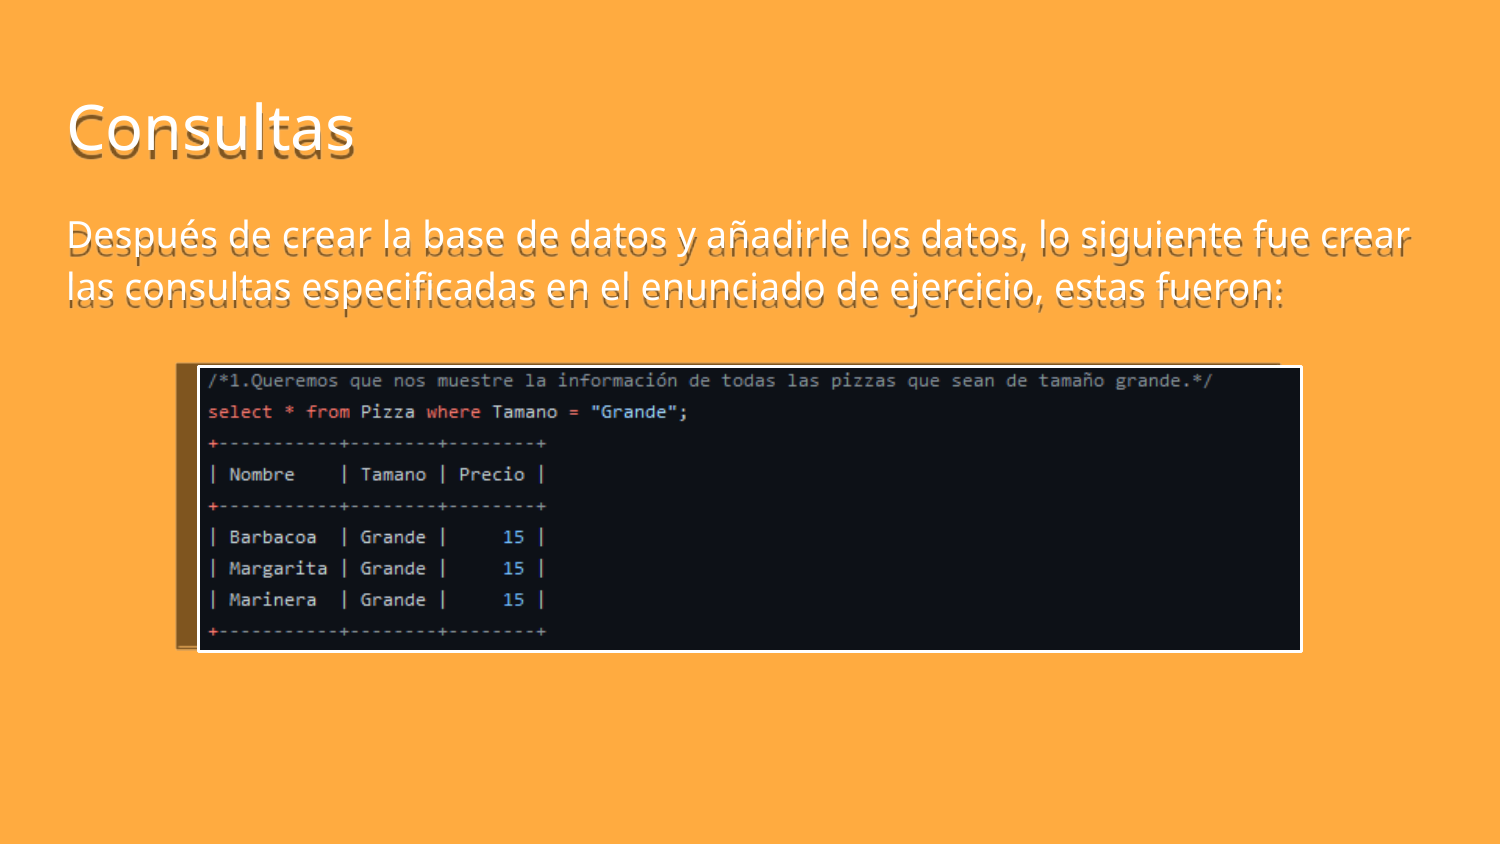

# Consultas
Después de crear la base de datos y añadirle los datos, lo siguiente fue crear las consultas especificadas en el enunciado de ejercicio, estas fueron: